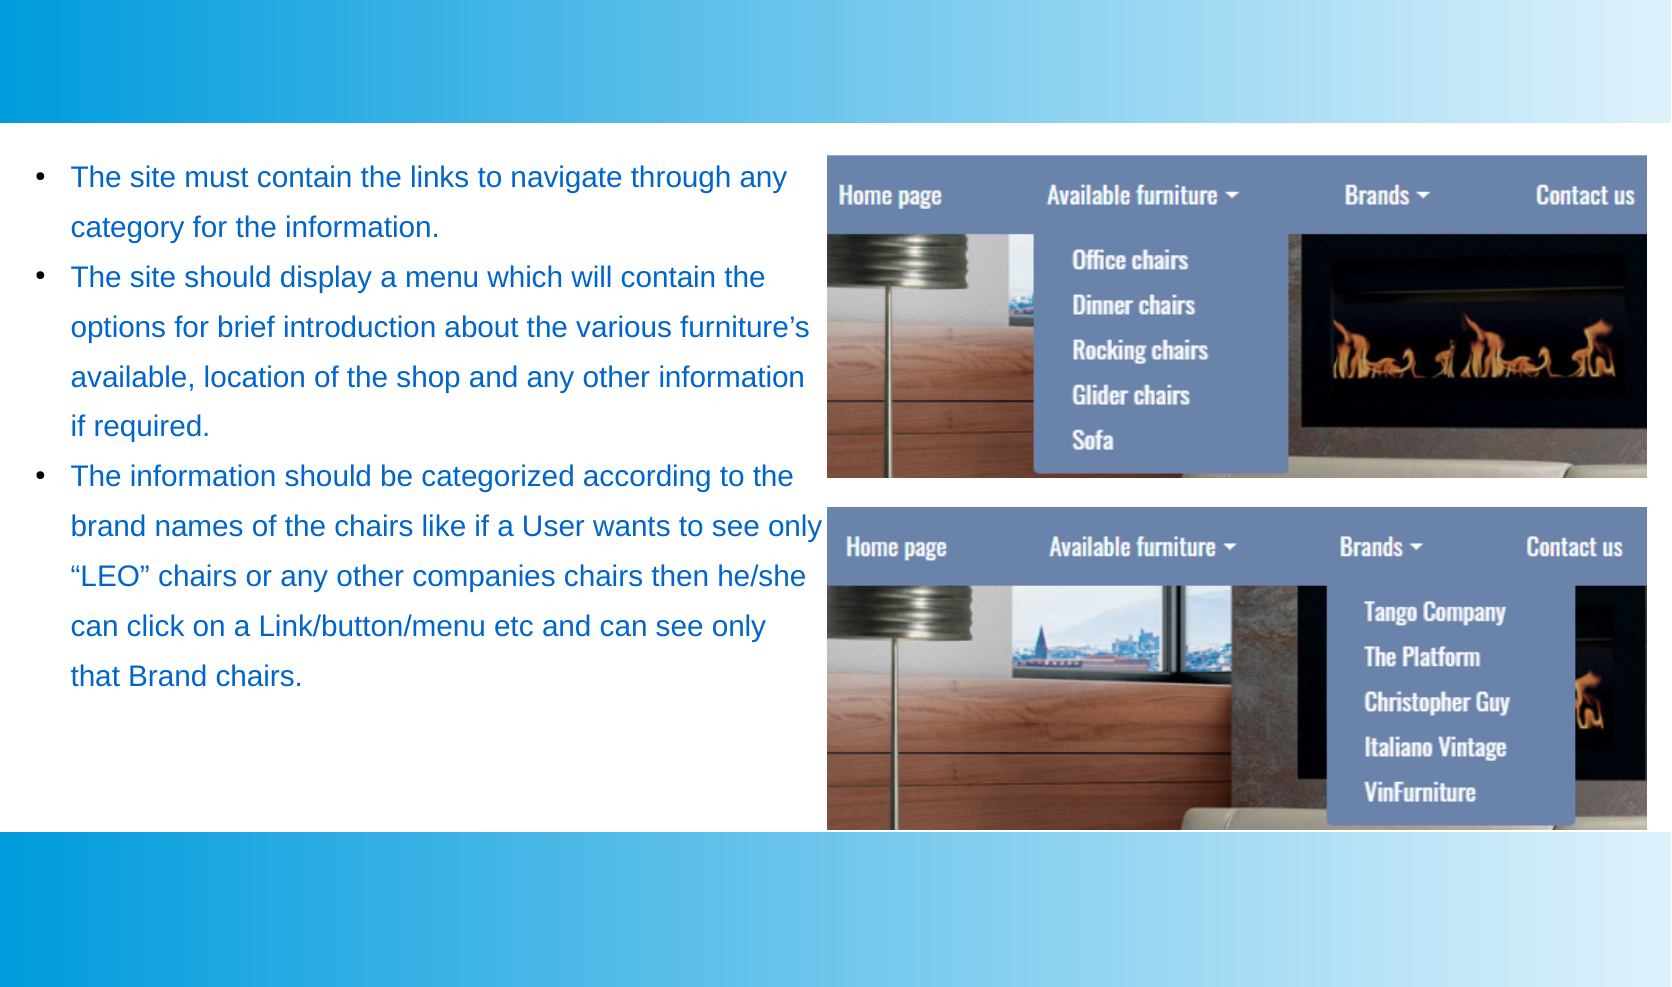

# Analysis design
The site must contain the links to navigate through any category for the information.
The site should display a menu which will contain the options for brief introduction about the various furniture’s available, location of the shop and any other information if required.
The information should be categorized according to the brand names of the chairs like if a User wants to see only “LEO” chairs or any other companies chairs then he/she can click on a Link/button/menu etc and can see only that Brand chairs.